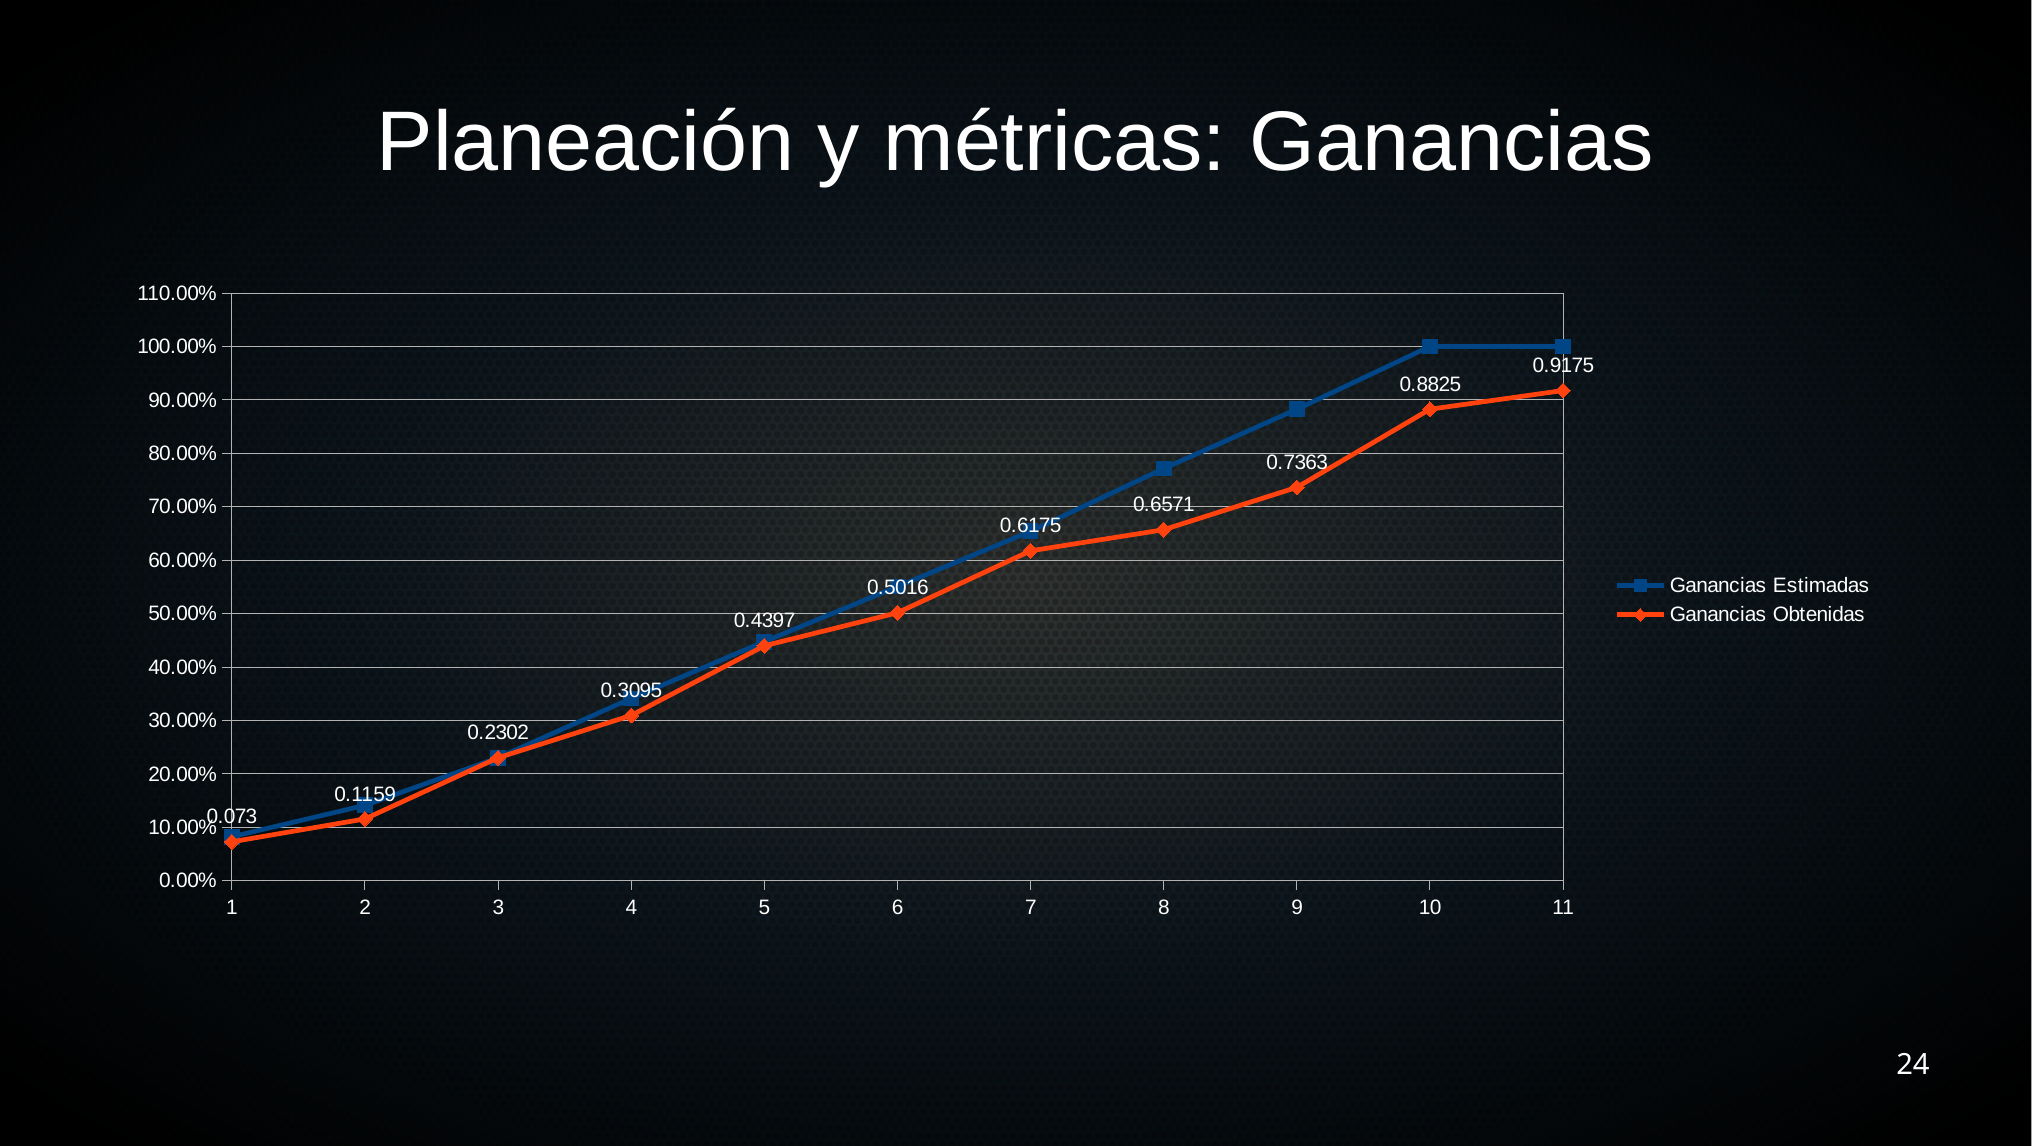

# Planeación y métricas: Ganancias
### Chart
| Category | Ganancias Estimadas | Ganancias Obtenidas |
|---|---|---|
| 1 | 0.0825 | 0.073 |
| 2 | 0.1413 | 0.1159 |
| 3 | 0.2302 | 0.2302 |
| 4 | 0.3413 | 0.3095 |
| 5 | 0.4476 | 0.4397 |
| 6 | 0.5508 | 0.5016 |
| 7 | 0.654 | 0.6175 |
| 8 | 0.7714 | 0.6571 |
| 9 | 0.8825 | 0.7363 |
| 10 | 1.0 | 0.8825 |
| 11 | 1.0 | 0.9175 |24